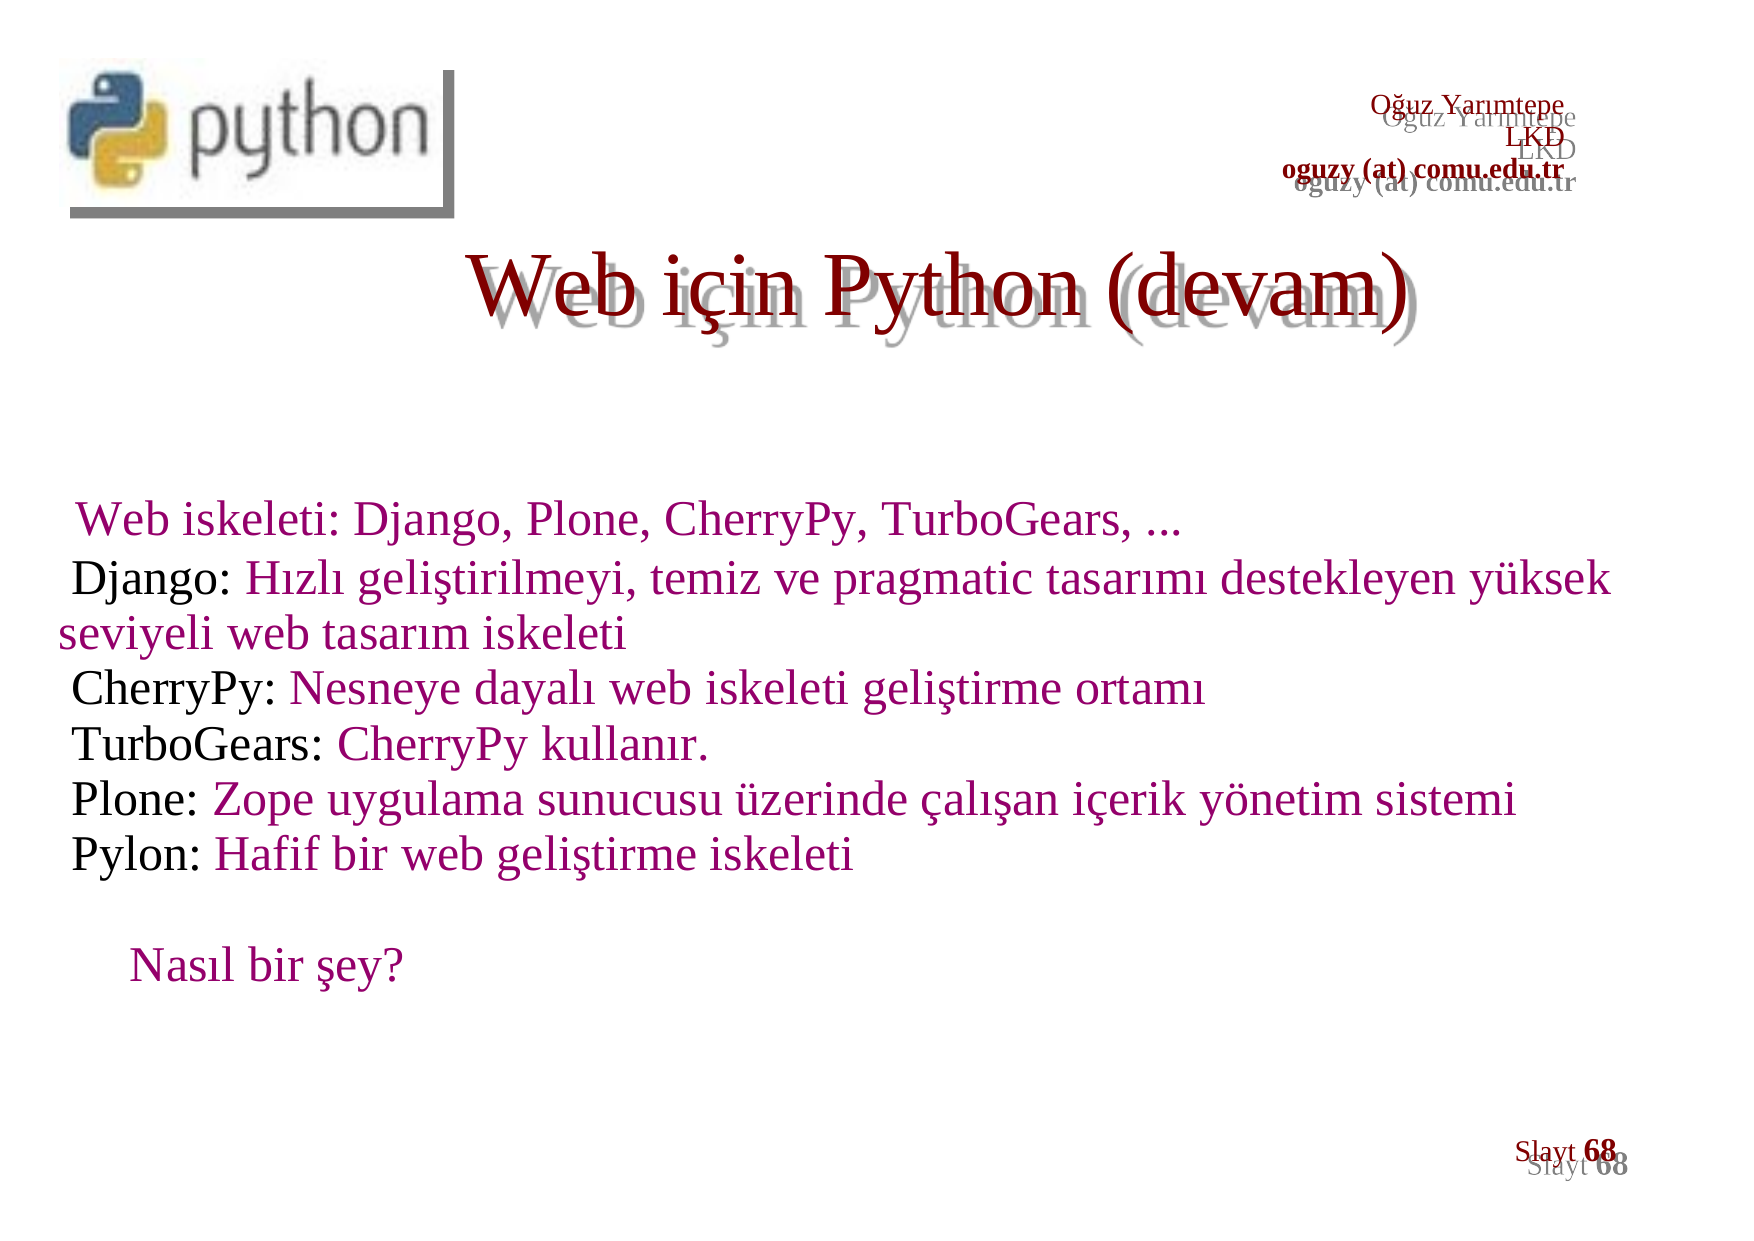

# Web için Python (devam)
 Web iskeleti: Django, Plone, CherryPy, TurboGears, ...
 Django: Hızlı geliştirilmeyi, temiz ve pragmatic tasarımı destekleyen yüksek seviyeli web tasarım iskeleti
 CherryPy: Nesneye dayalı web iskeleti geliştirme ortamı
 TurboGears: CherryPy kullanır.
 Plone: Zope uygulama sunucusu üzerinde çalışan içerik yönetim sistemi
 Pylon: Hafif bir web geliştirme iskeleti
Nasıl bir şey?